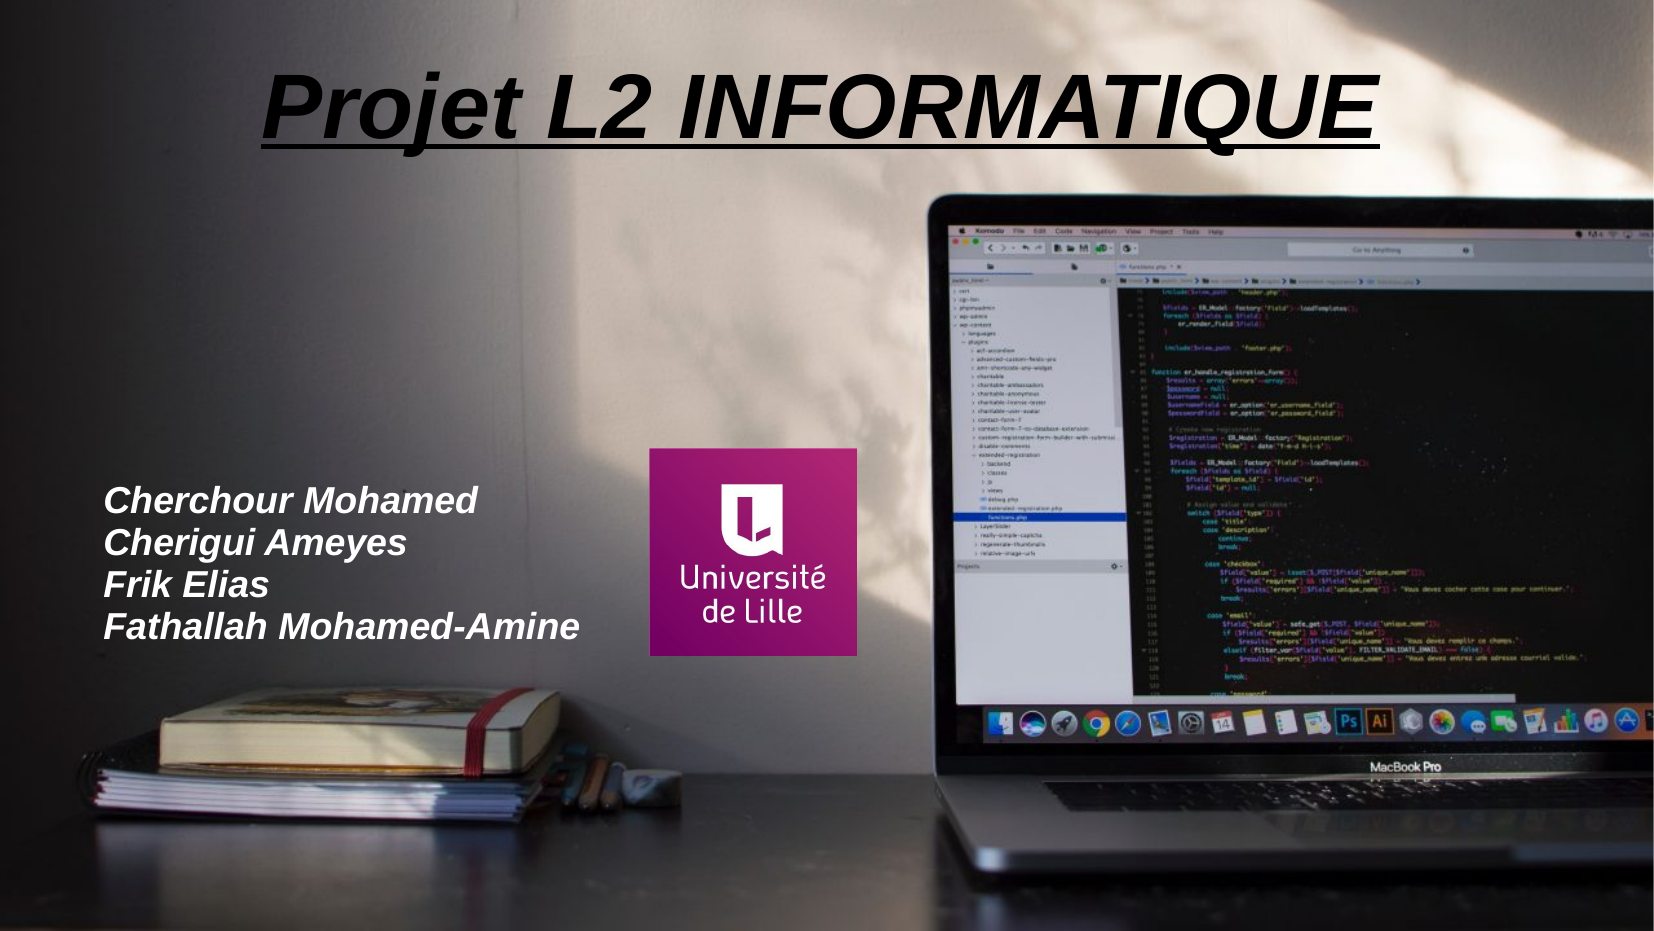

# Projet L2 INFORMATIQUE
Cherchour Mohamed
Cherigui Ameyes
Frik Elias
Fathallah Mohamed-Amine